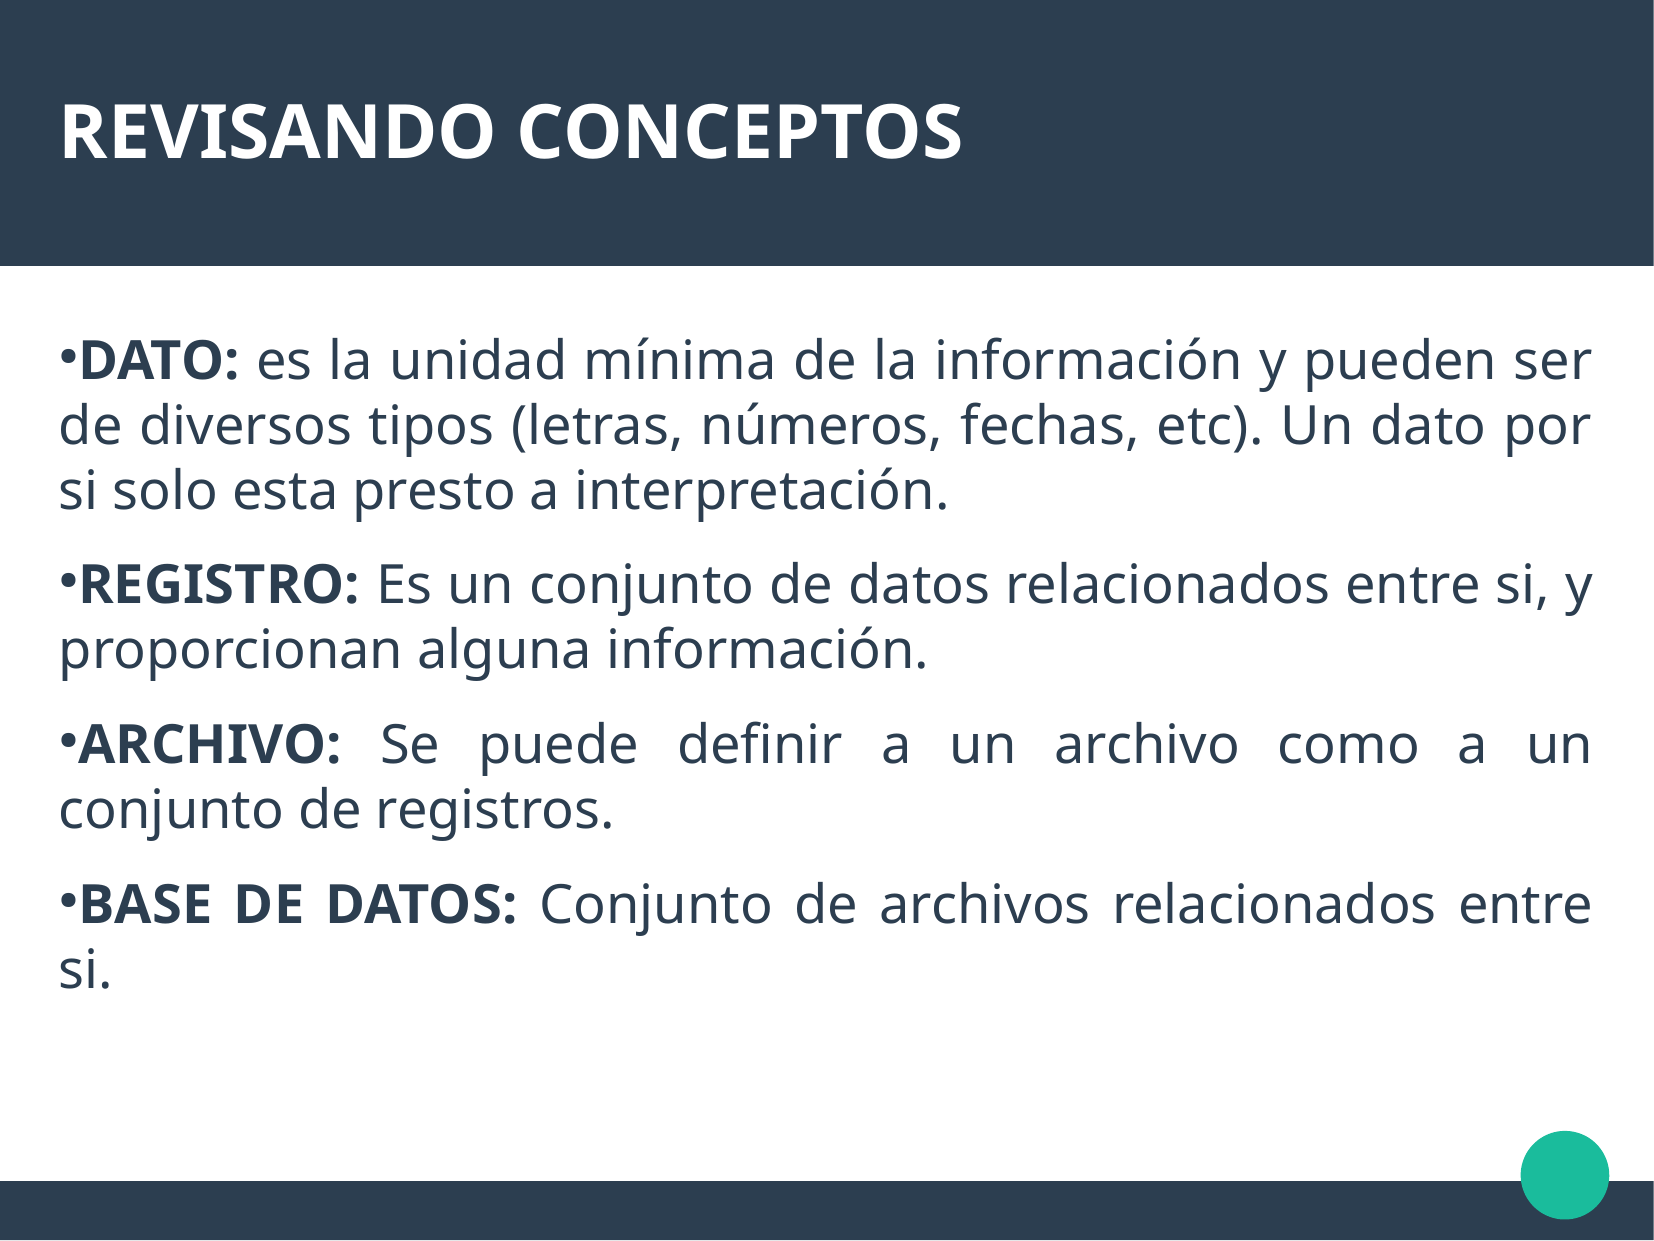

# REVISANDO CONCEPTOS
DATO: es la unidad mínima de la información y pueden ser de diversos tipos (letras, números, fechas, etc). Un dato por si solo esta presto a interpretación.
REGISTRO: Es un conjunto de datos relacionados entre si, y proporcionan alguna información.
ARCHIVO: Se puede definir a un archivo como a un conjunto de registros.
BASE DE DATOS: Conjunto de archivos relacionados entre si.